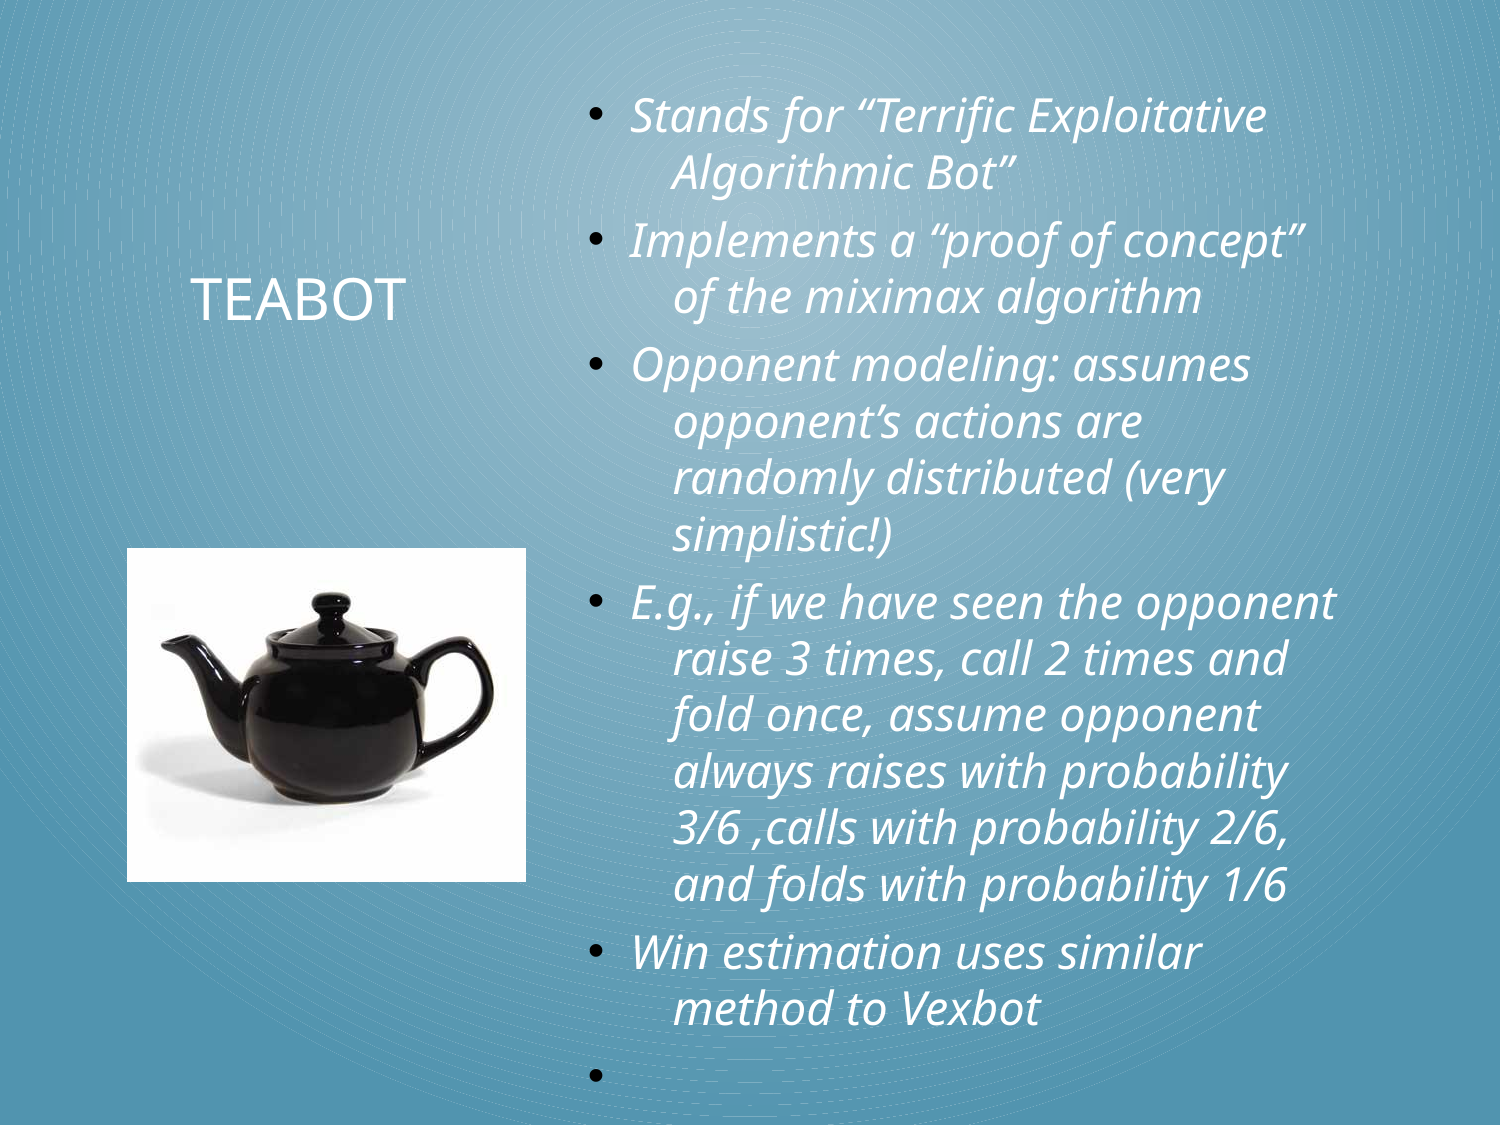

# Stands for “Terrific Exploitative Algorithmic Bot”
Implements a “proof of concept” of the miximax algorithm
Opponent modeling: assumes opponent’s actions are randomly distributed (very simplistic!)
E.g., if we have seen the opponent raise 3 times, call 2 times and fold once, assume opponent always raises with probability 3/6 ,calls with probability 2/6, and folds with probability 1/6
Win estimation uses similar method to Vexbot
TEaBOT